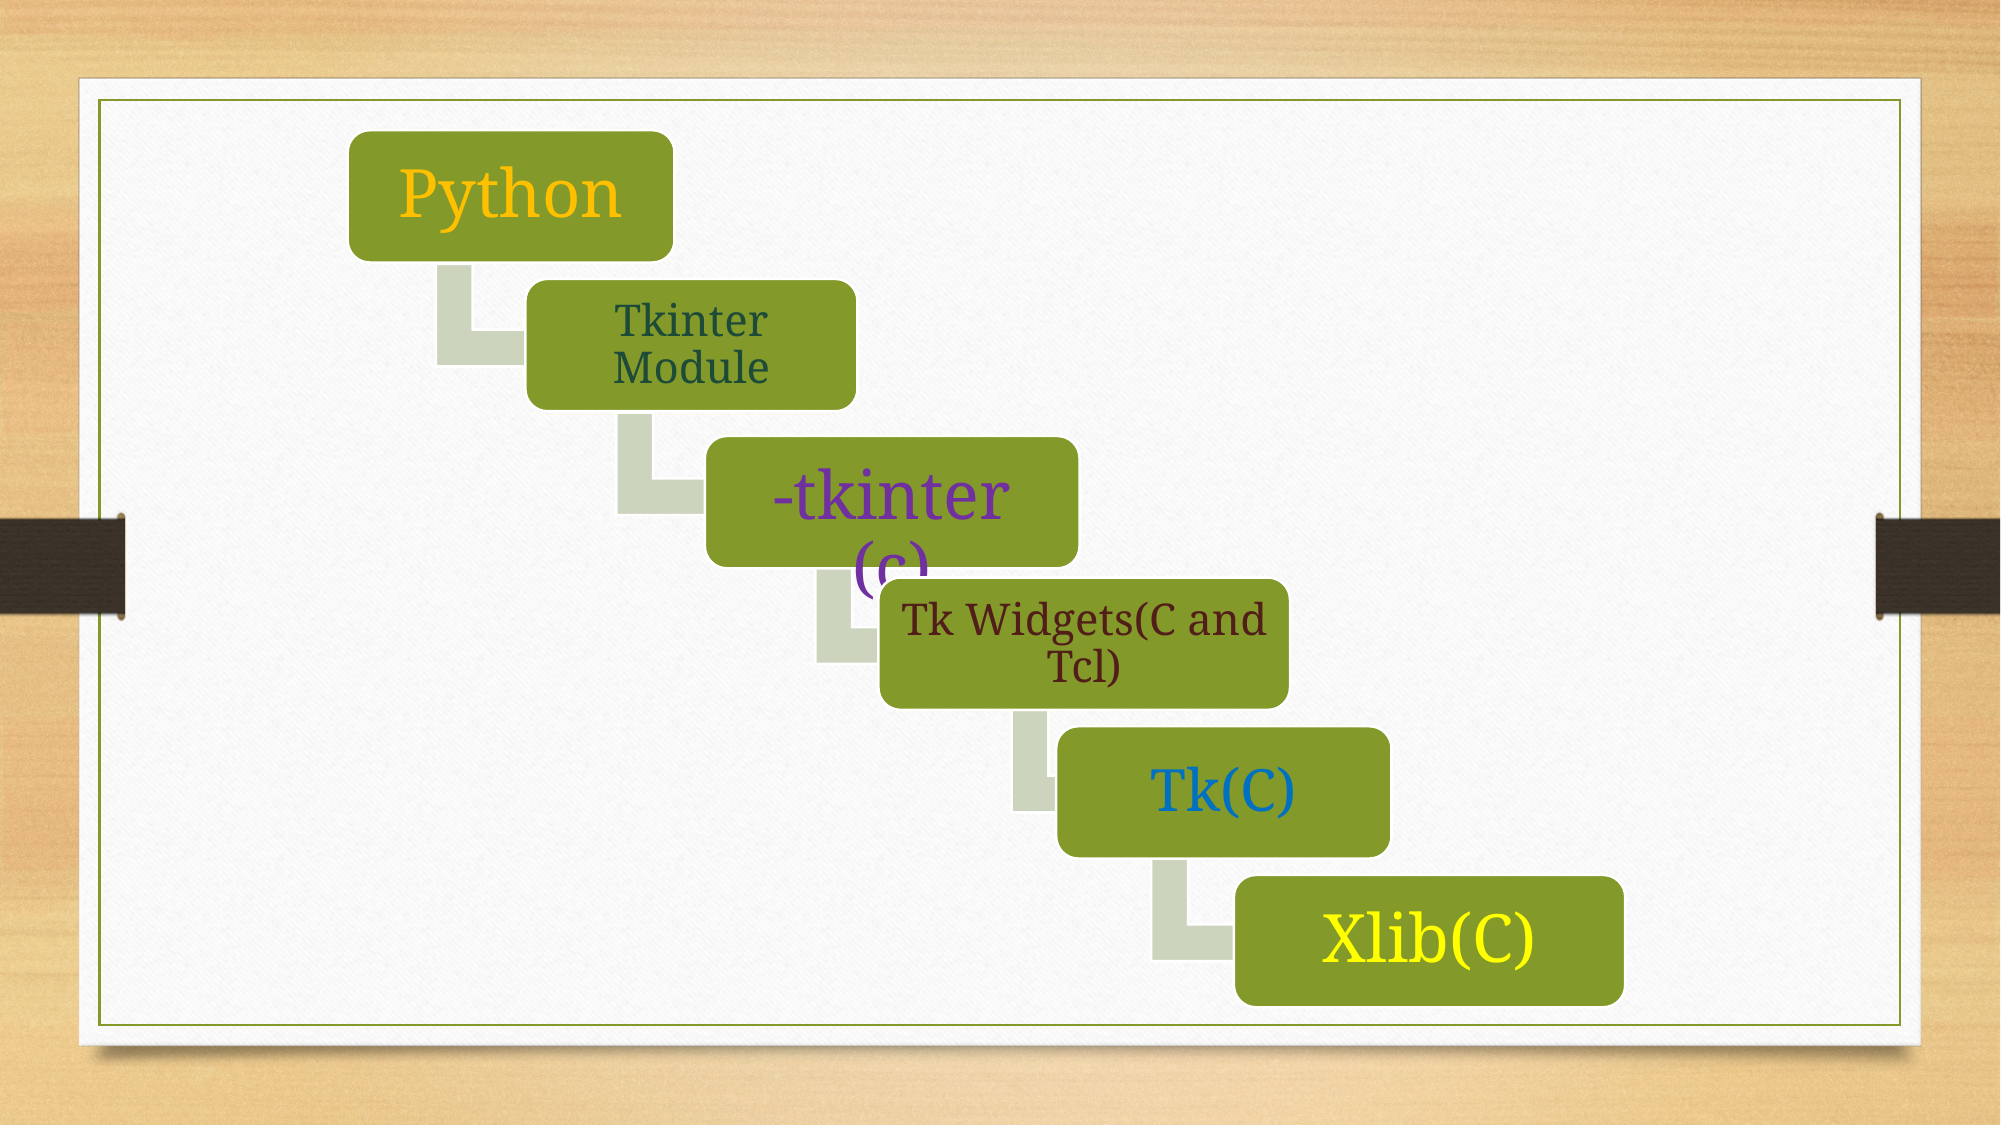

Python
Tkinter Module
-tkinter (c)
Tk Widgets(C and Tcl)
Tk(C)
Xlib(C)